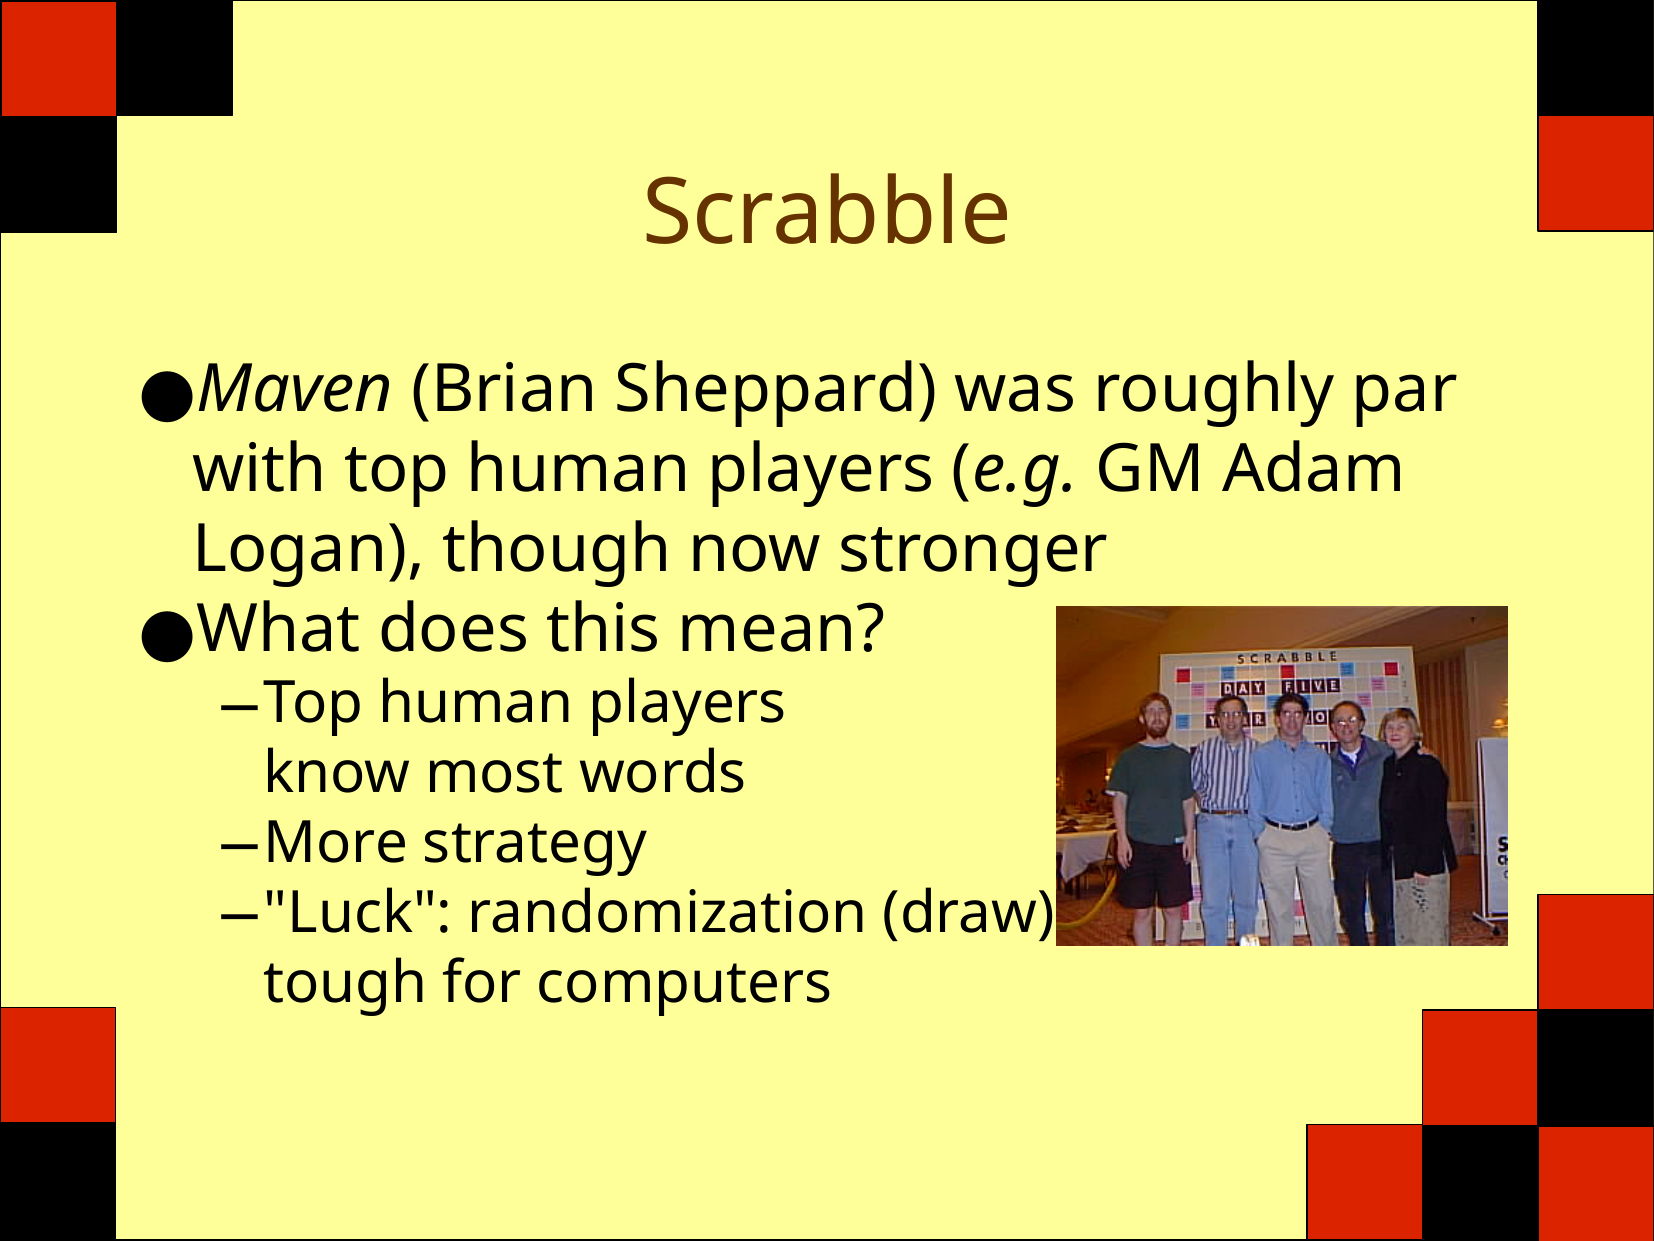

Scrabble
Maven (Brian Sheppard) was roughly par with top human players (e.g. GM Adam Logan), though now stronger
What does this mean?
Top human players
know most words
More strategy
"Luck": randomization (draw)
tough for computers